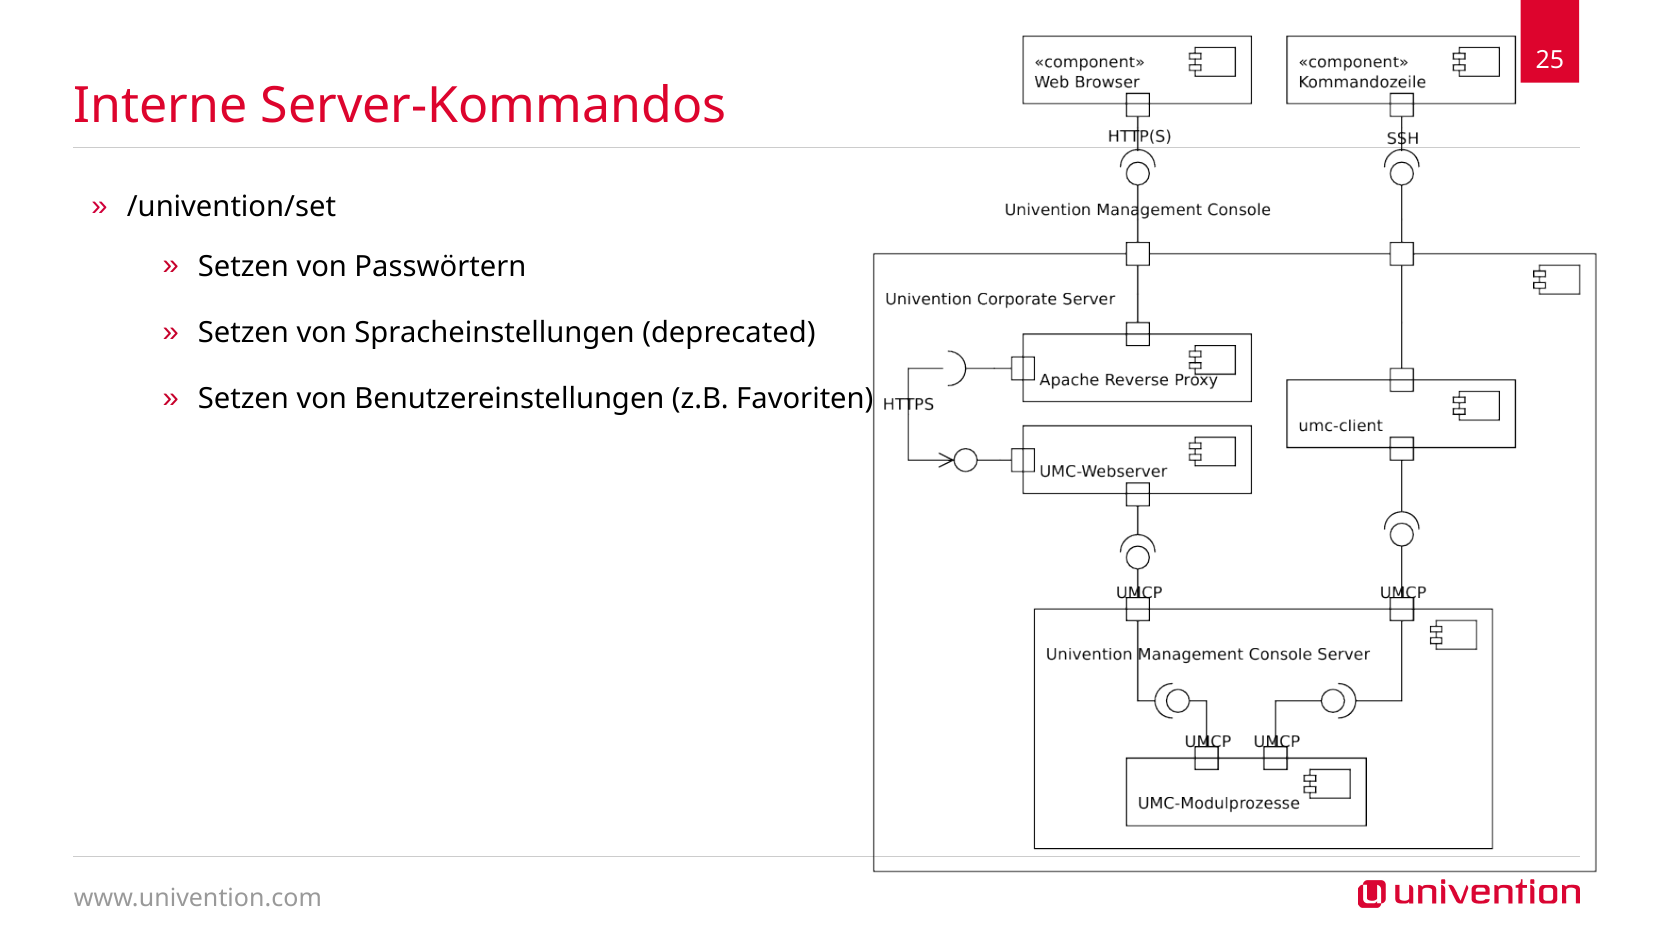

# Interne Server-Kommandos
/univention/set
Setzen von Passwörtern
Setzen von Spracheinstellungen (deprecated)
Setzen von Benutzereinstellungen (z.B. Favoriten)